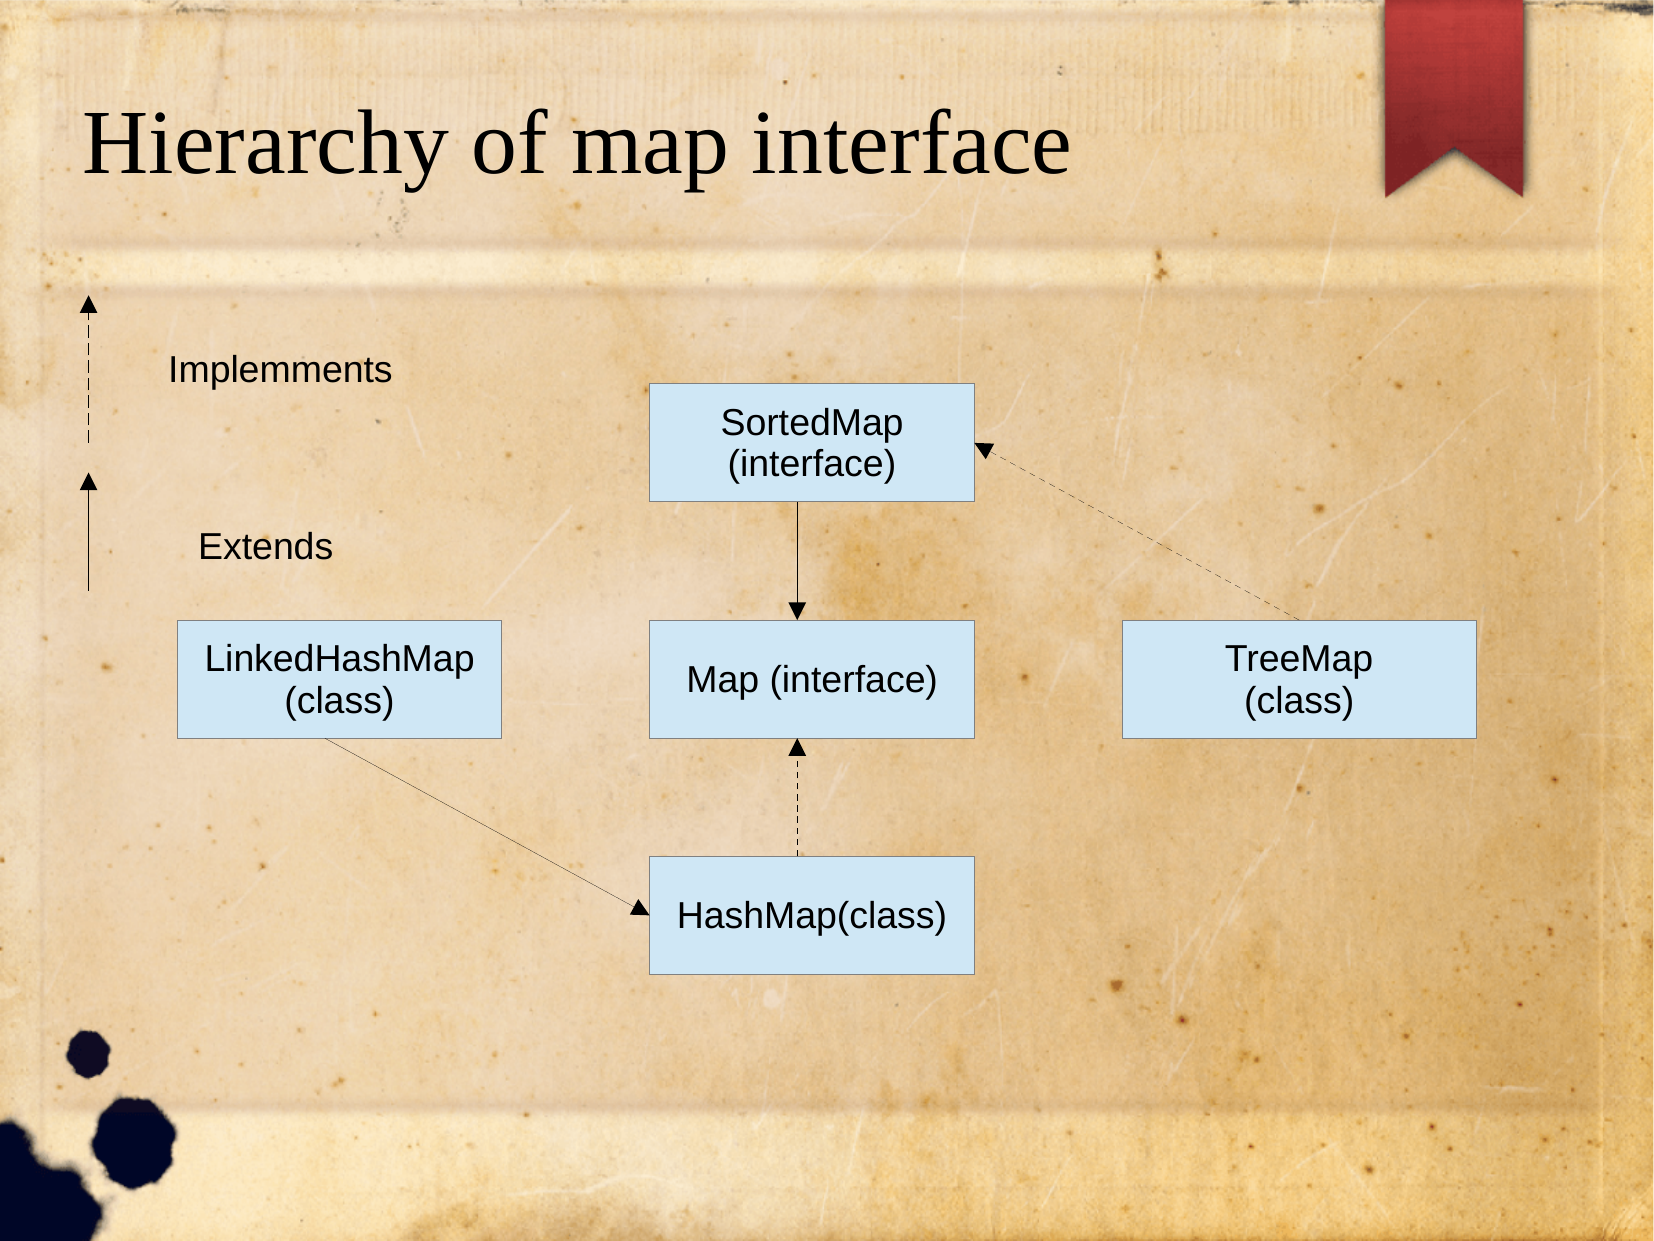

# Hierarchy of map interface
Implemments
SortedMap
(interface)
Extends
LinkedHashMap
(class)
Map (interface)
TreeMap
(class)
HashMap(class)